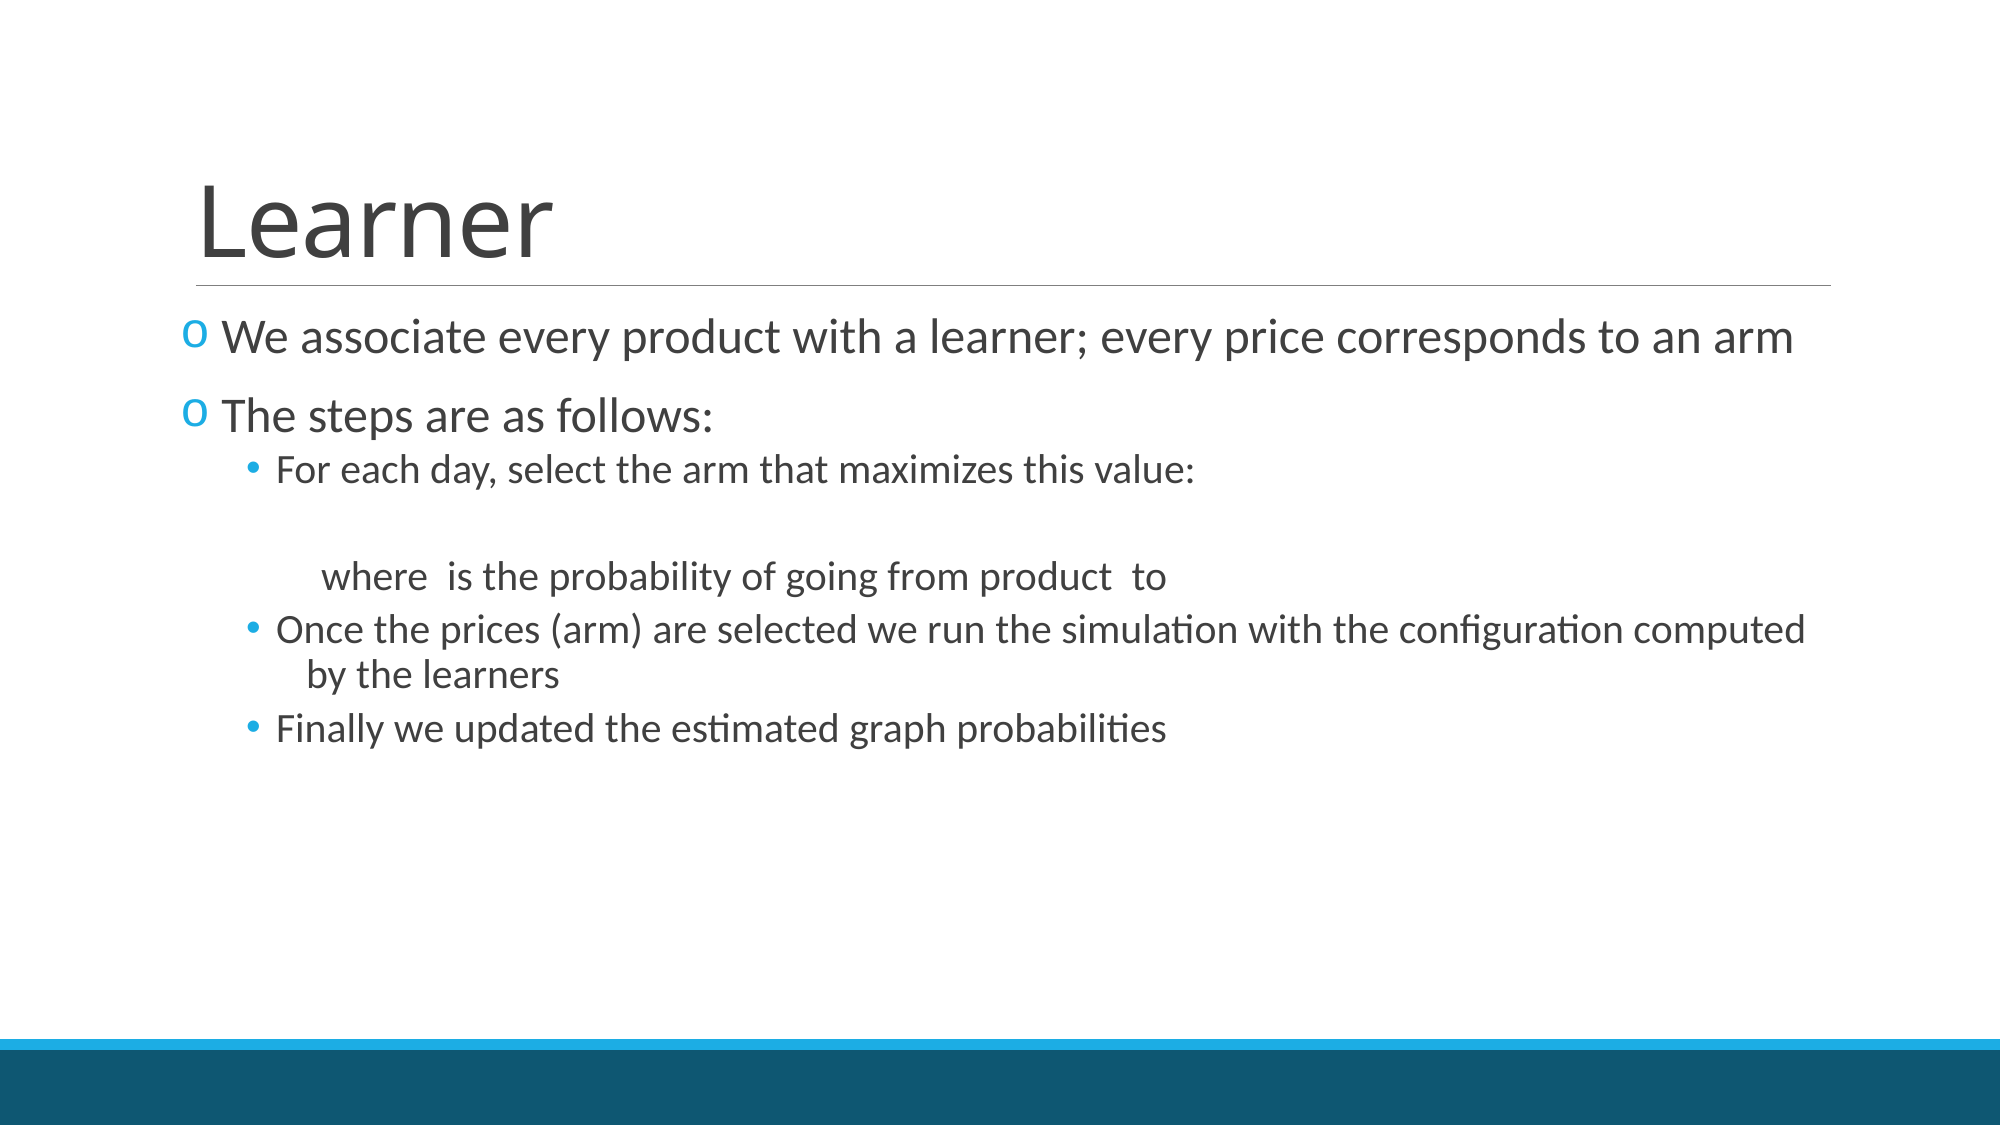

# Learner
 We associate every product with a learner; every price corresponds to an arm
 The steps are as follows:
For each day, select the arm that maximizes this value:
	where is the probability of going from product to
Once the prices (arm) are selected we run the simulation with the configuration computed by the learners
Finally we updated the estimated graph probabilities